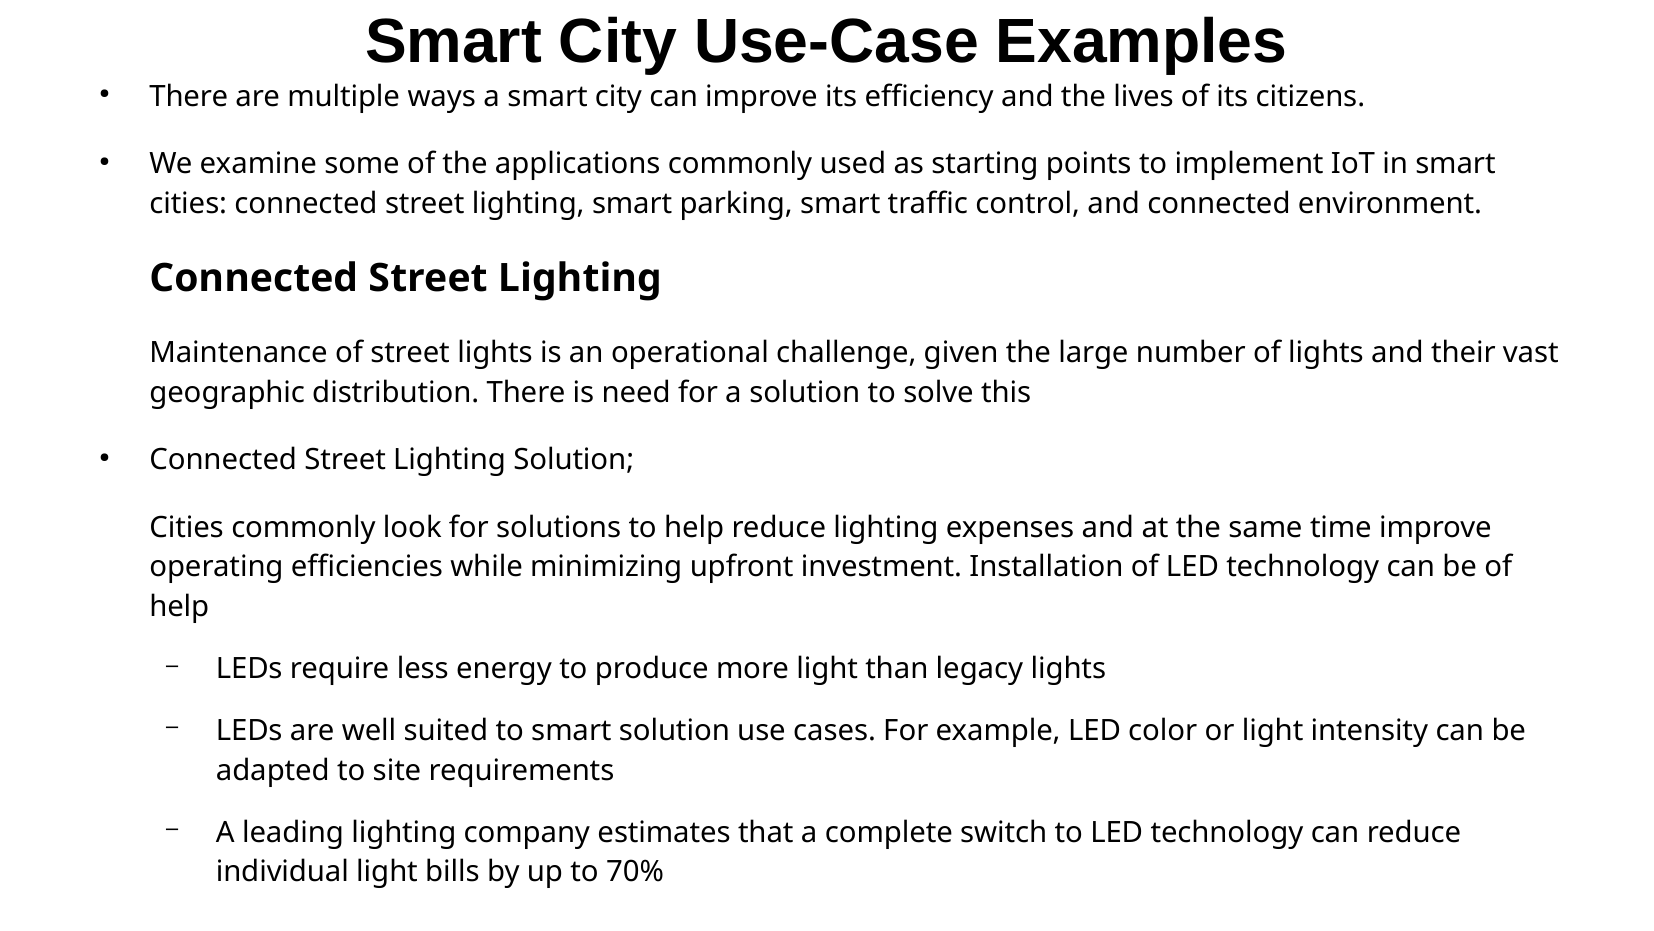

# Smart City Use-Case Examples
There are multiple ways a smart city can improve its efficiency and the lives of its citizens.
We examine some of the applications commonly used as starting points to implement IoT in smart cities: connected street lighting, smart parking, smart traffic control, and connected environment.
Connected Street Lighting
Maintenance of street lights is an operational challenge, given the large number of lights and their vast geographic distribution. There is need for a solution to solve this
Connected Street Lighting Solution;
Cities commonly look for solutions to help reduce lighting expenses and at the same time improve operating efficiencies while minimizing upfront investment. Installation of LED technology can be of help
LEDs require less energy to produce more light than legacy lights
LEDs are well suited to smart solution use cases. For example, LED color or light intensity can be adapted to site requirements
A leading lighting company estimates that a complete switch to LED technology can reduce individual light bills by up to 70%